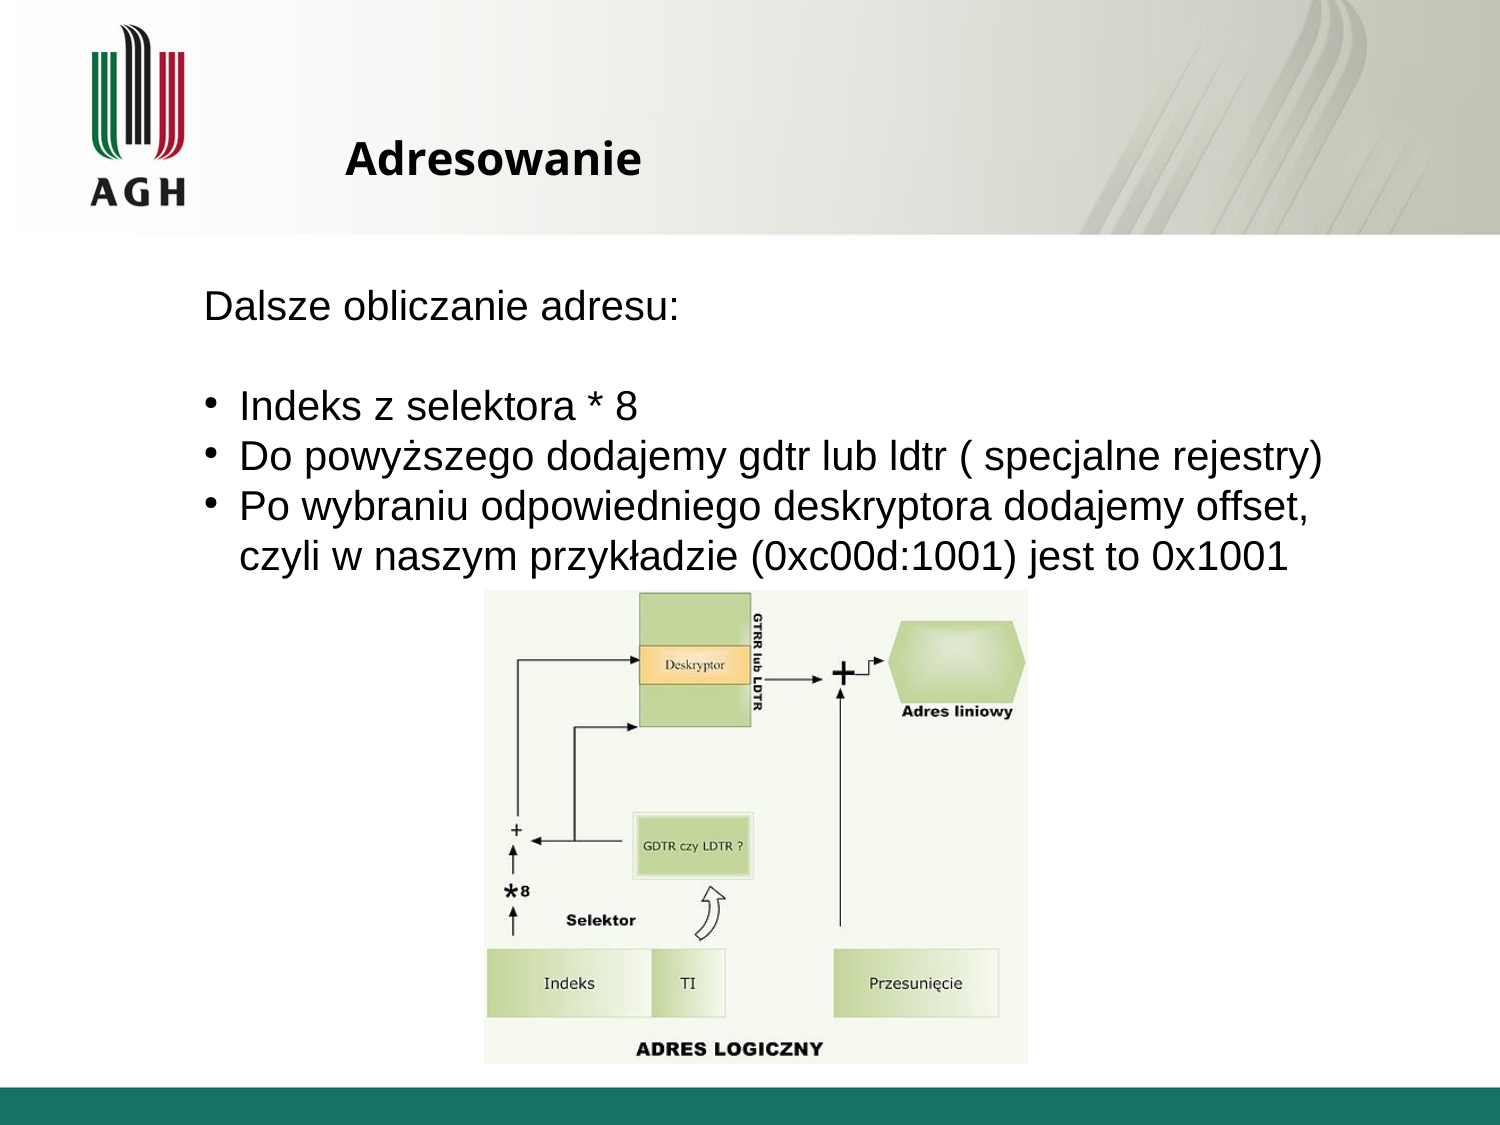

# Adresowanie
Dalsze obliczanie adresu:
Indeks z selektora * 8
Do powyższego dodajemy gdtr lub ldtr ( specjalne rejestry)
Po wybraniu odpowiedniego deskryptora dodajemy offset, czyli w naszym przykładzie (0xc00d:1001) jest to 0x1001